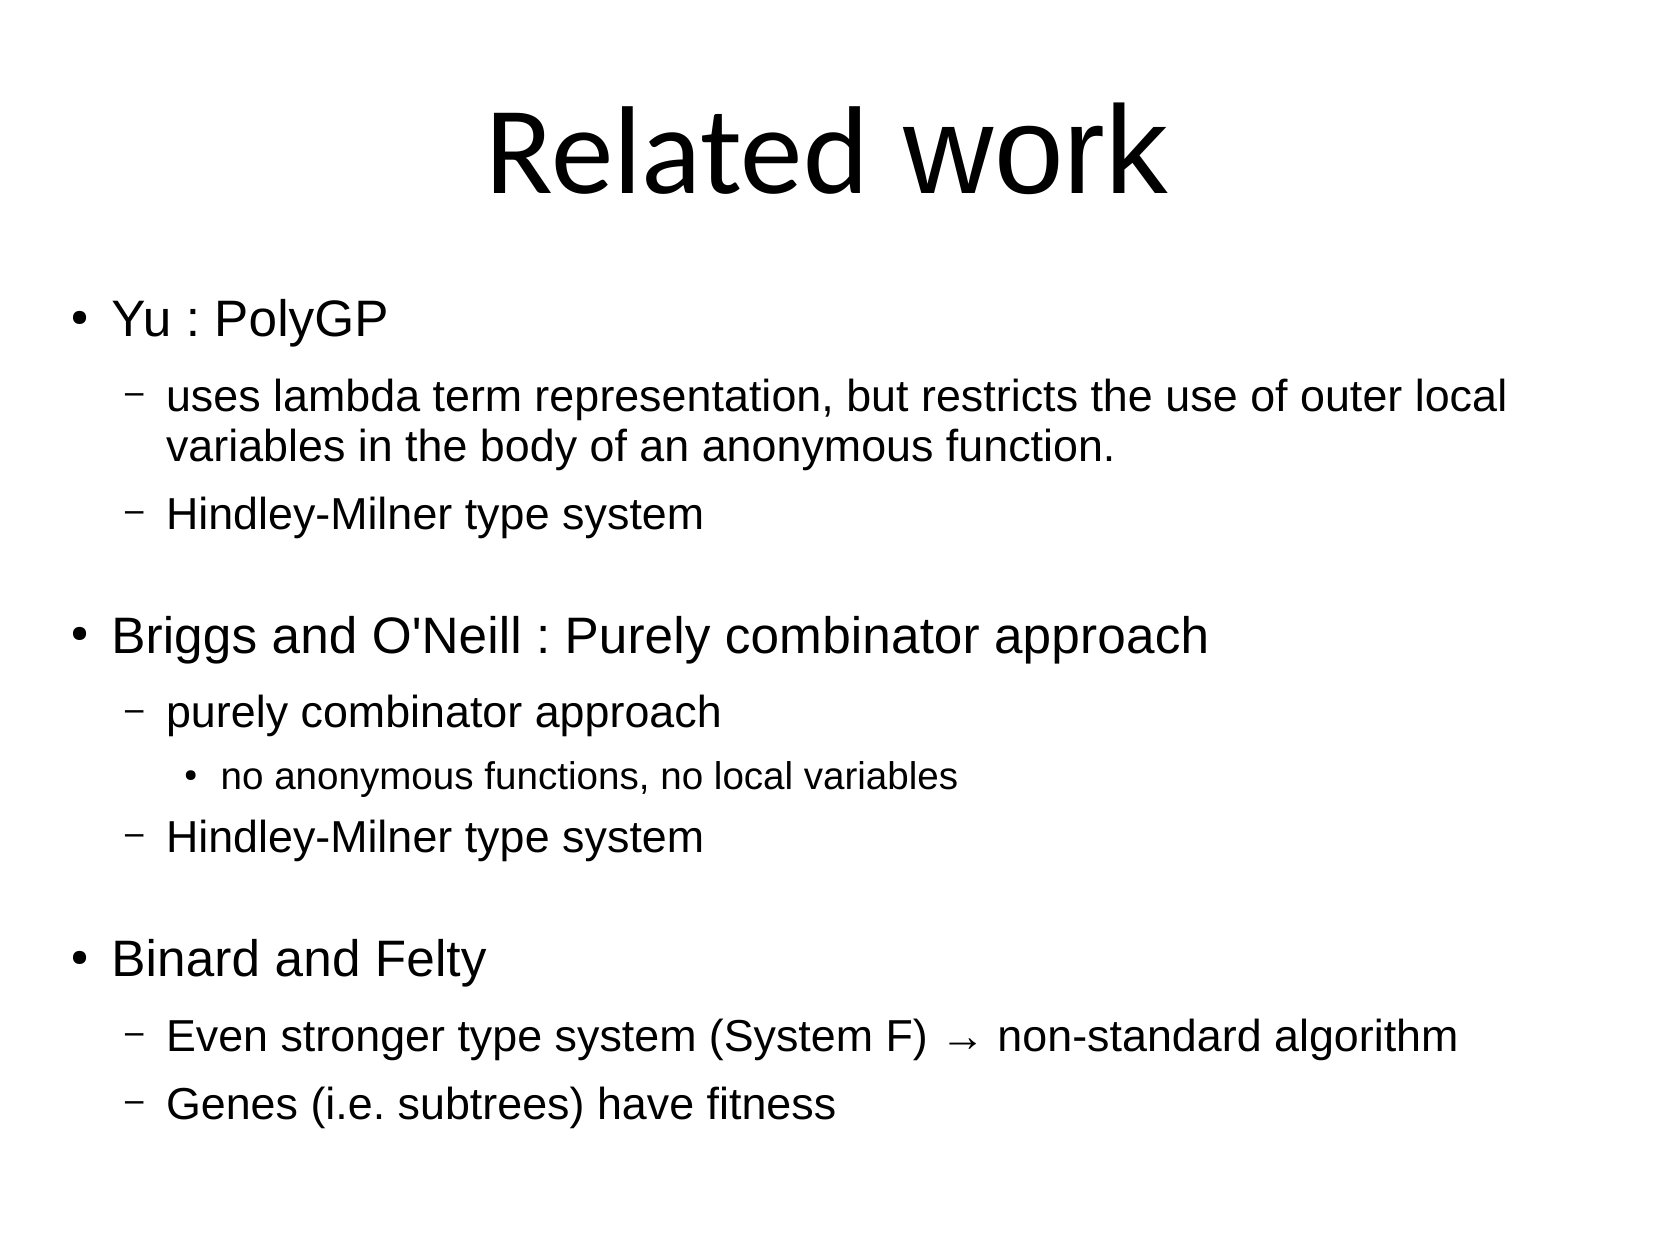

# Related work
Yu : PolyGP
uses lambda term representation, but restricts the use of outer local variables in the body of an anonymous function.
Hindley-Milner type system
Briggs and O'Neill : Purely combinator approach
purely combinator approach
no anonymous functions, no local variables
Hindley-Milner type system
Binard and Felty
Even stronger type system (System F) → non-standard algorithm
Genes (i.e. subtrees) have fitness